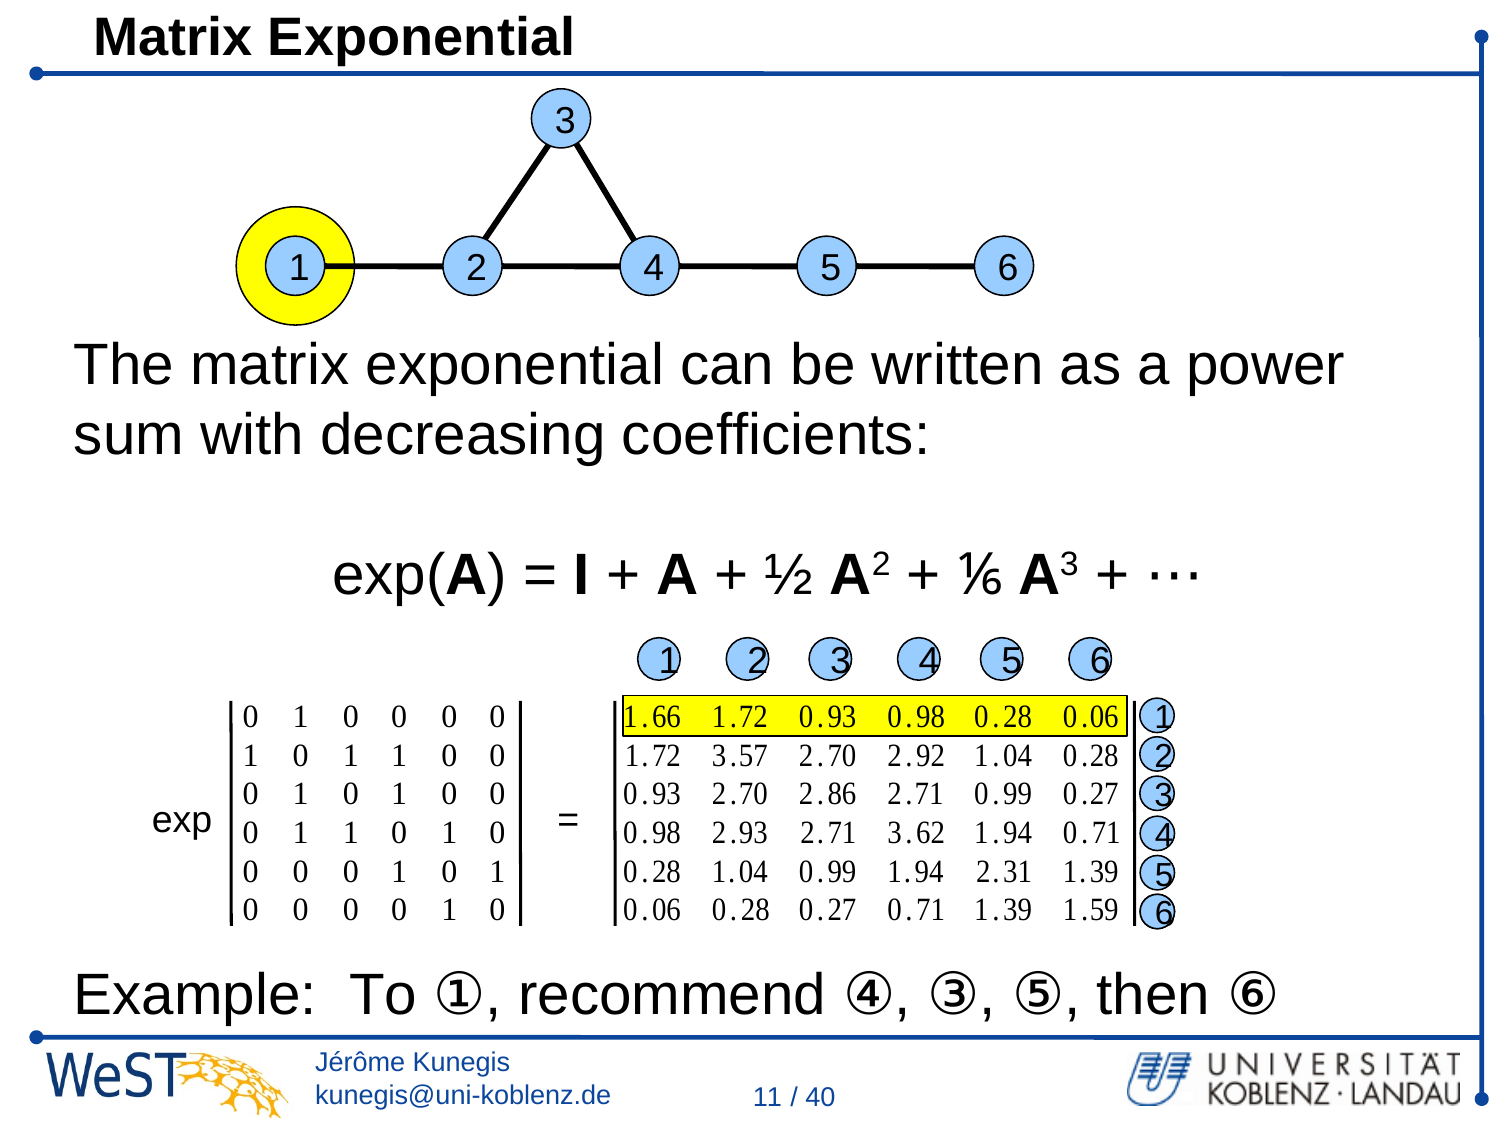

Matrix Exponential
3
1
2
4
5
6
The matrix exponential can be written as a power sum with decreasing coefficients:
exp(A) = I + A + ½ A2 + ⅙ A3 + ⋯
Example: To ①, recommend ④, ③, ⑤, then ⑥
1
2
3
4
5
6
1
2
3
exp =
4
5
6
6